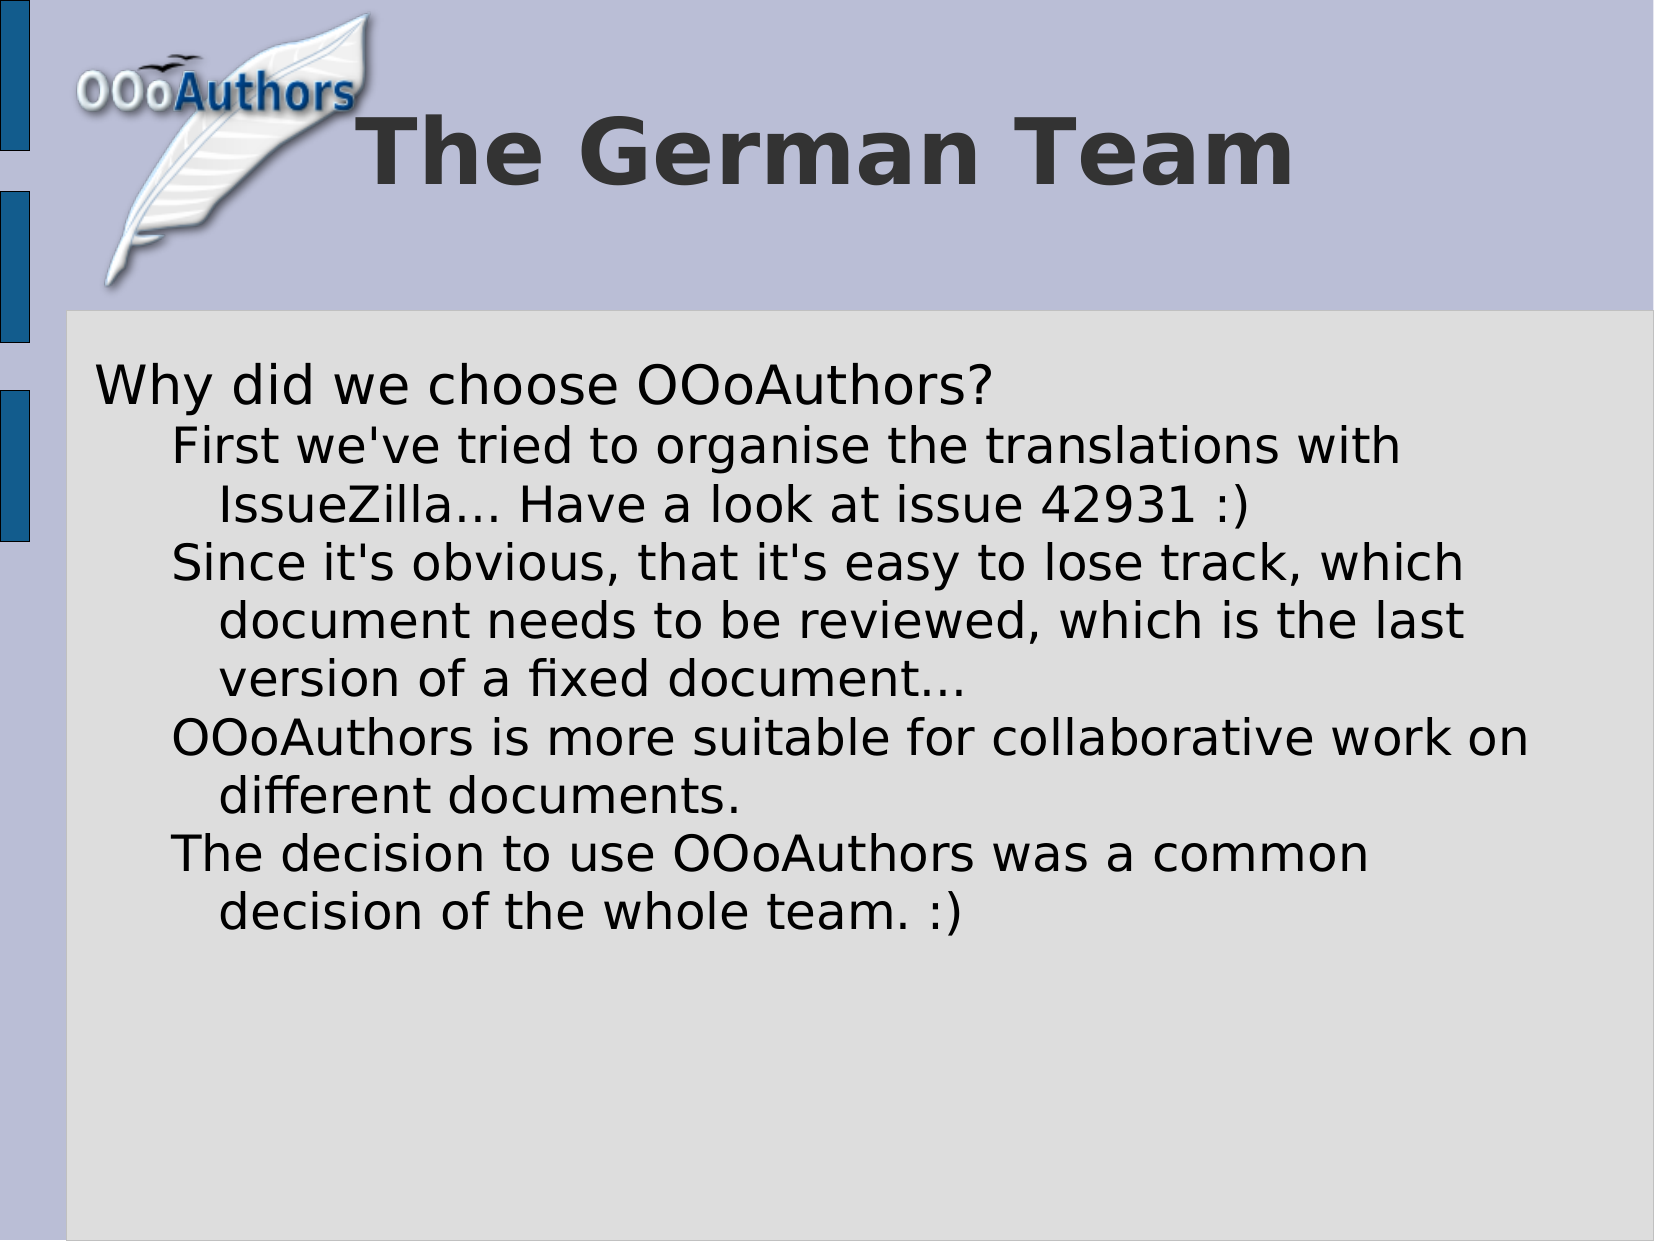

# The German Team
Why did we choose OOoAuthors?
First we've tried to organise the translations with IssueZilla... Have a look at issue 42931 :)
Since it's obvious, that it's easy to lose track, which document needs to be reviewed, which is the last version of a fixed document...
OOoAuthors is more suitable for collaborative work on different documents.
The decision to use OOoAuthors was a common decision of the whole team. :)